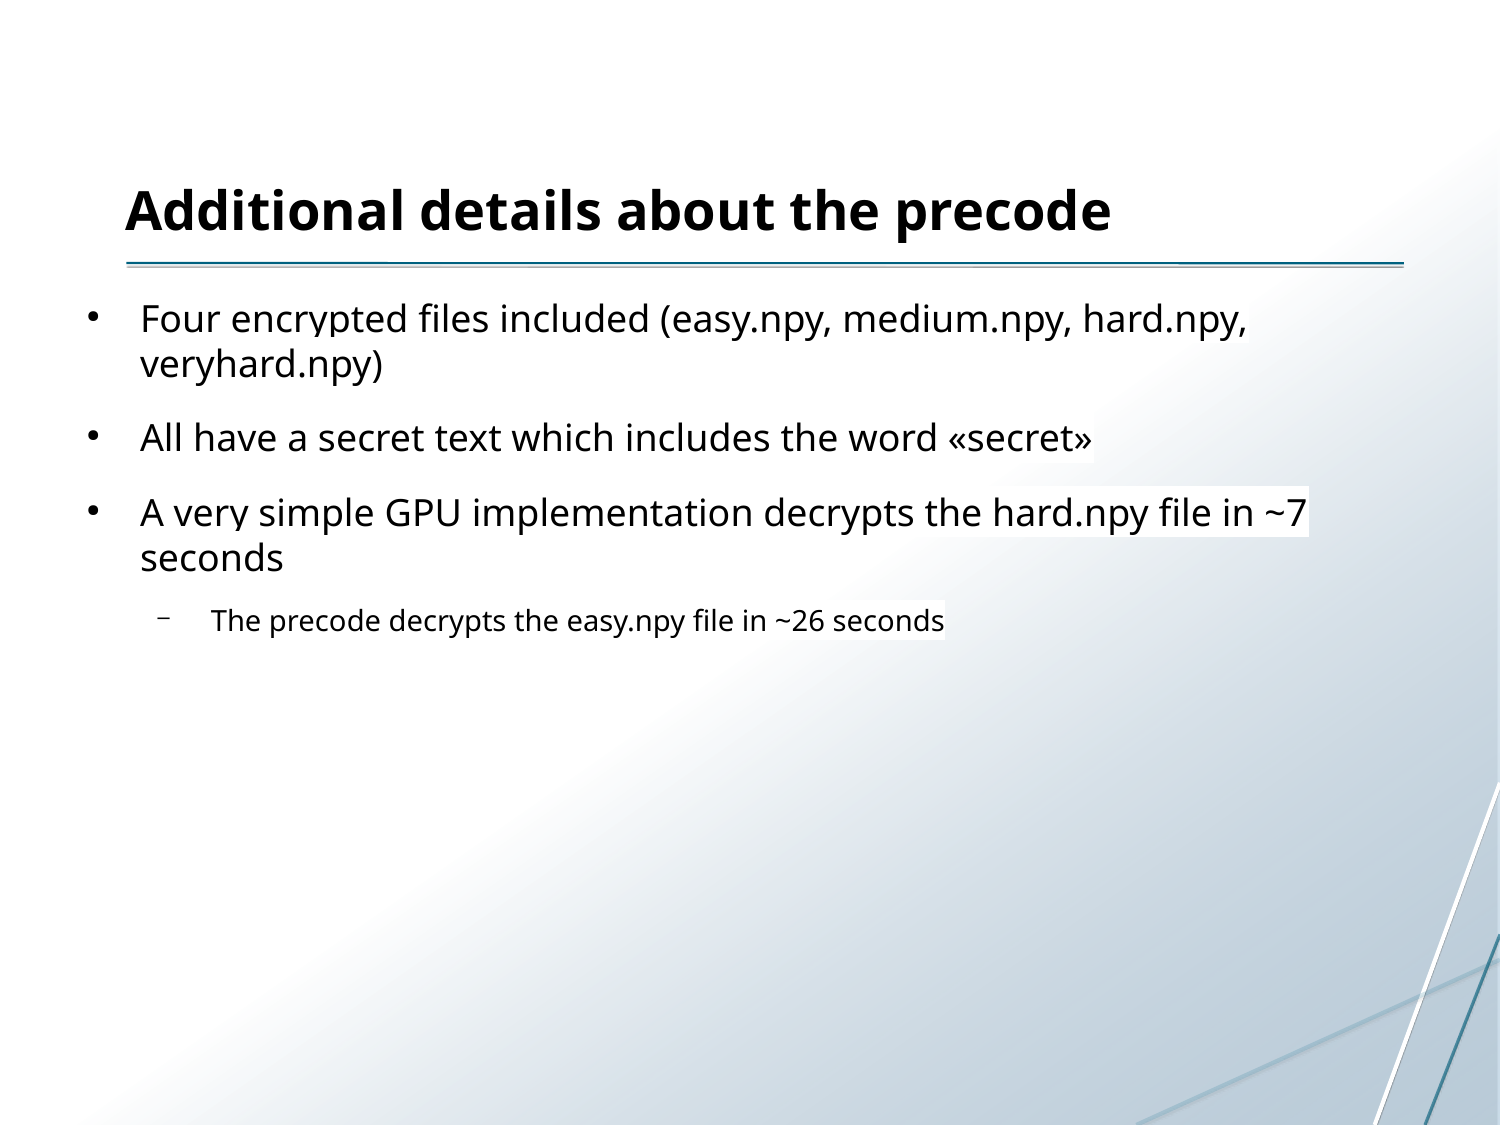

# Additional details about the precode
Four encrypted files included (easy.npy, medium.npy, hard.npy, veryhard.npy)
All have a secret text which includes the word «secret»
A very simple GPU implementation decrypts the hard.npy file in ~7 seconds
The precode decrypts the easy.npy file in ~26 seconds